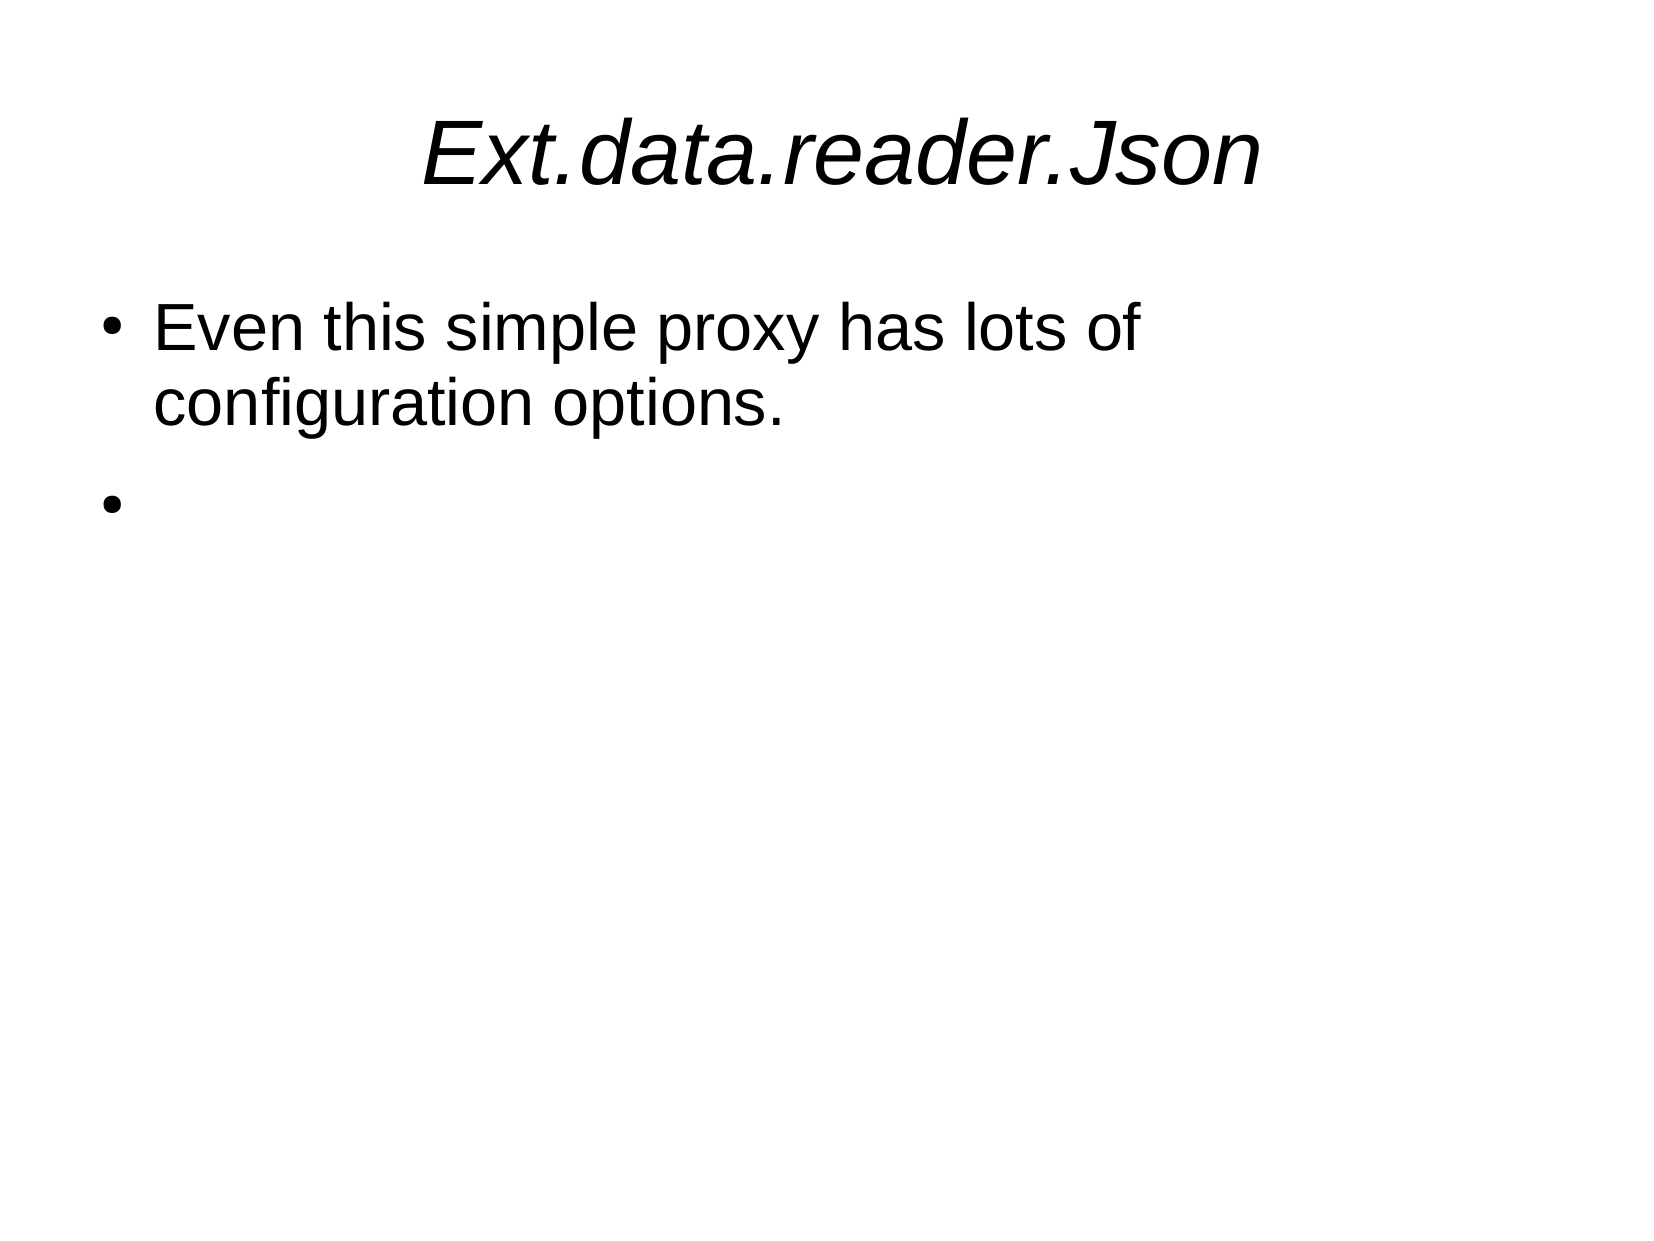

# Ext.data.reader.Json
Even this simple proxy has lots of configuration options.